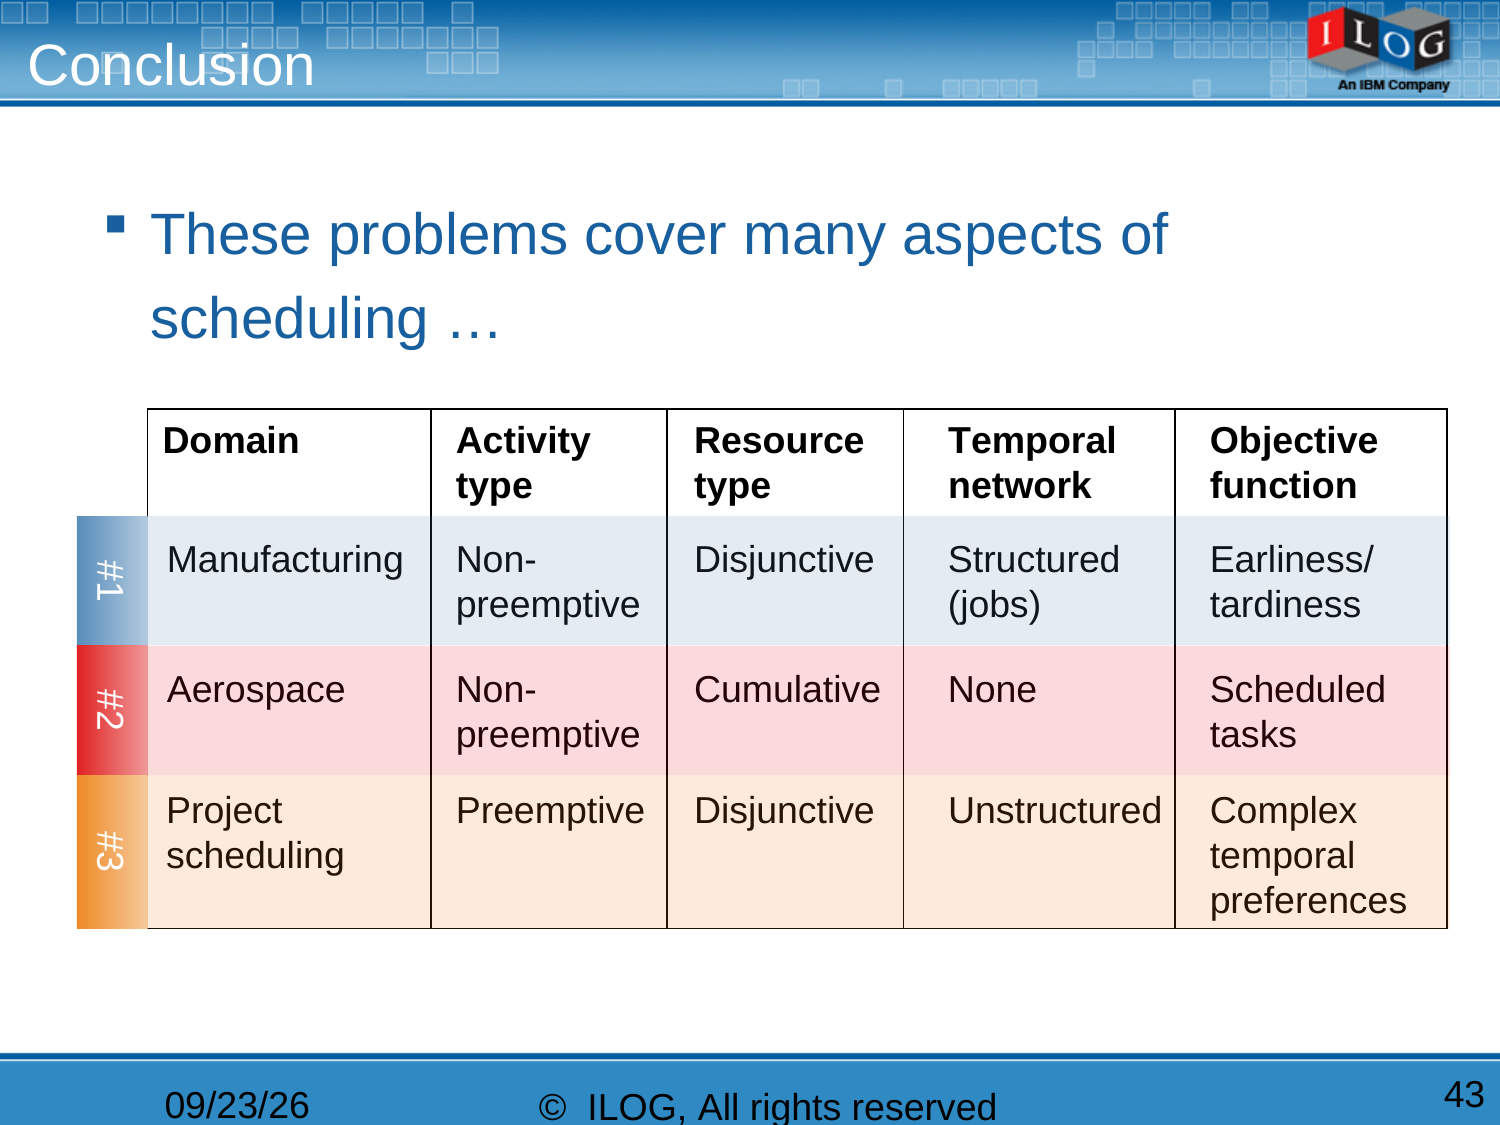

# Conclusion
These problems cover many aspects of scheduling …
Domain
Activity
type
Resource
type
Temporal
network
Objective
function
#1
Manufacturing
Non-
preemptive
Disjunctive
Structured
(jobs)
Earliness/
tardiness
#2
Aerospace
Non-
preemptive
Cumulative
None
Scheduled
tasks
#3
Project
scheduling
Preemptive
Disjunctive
Unstructured
Complex
temporal
preferences
43
© ILOG, All rights reserved